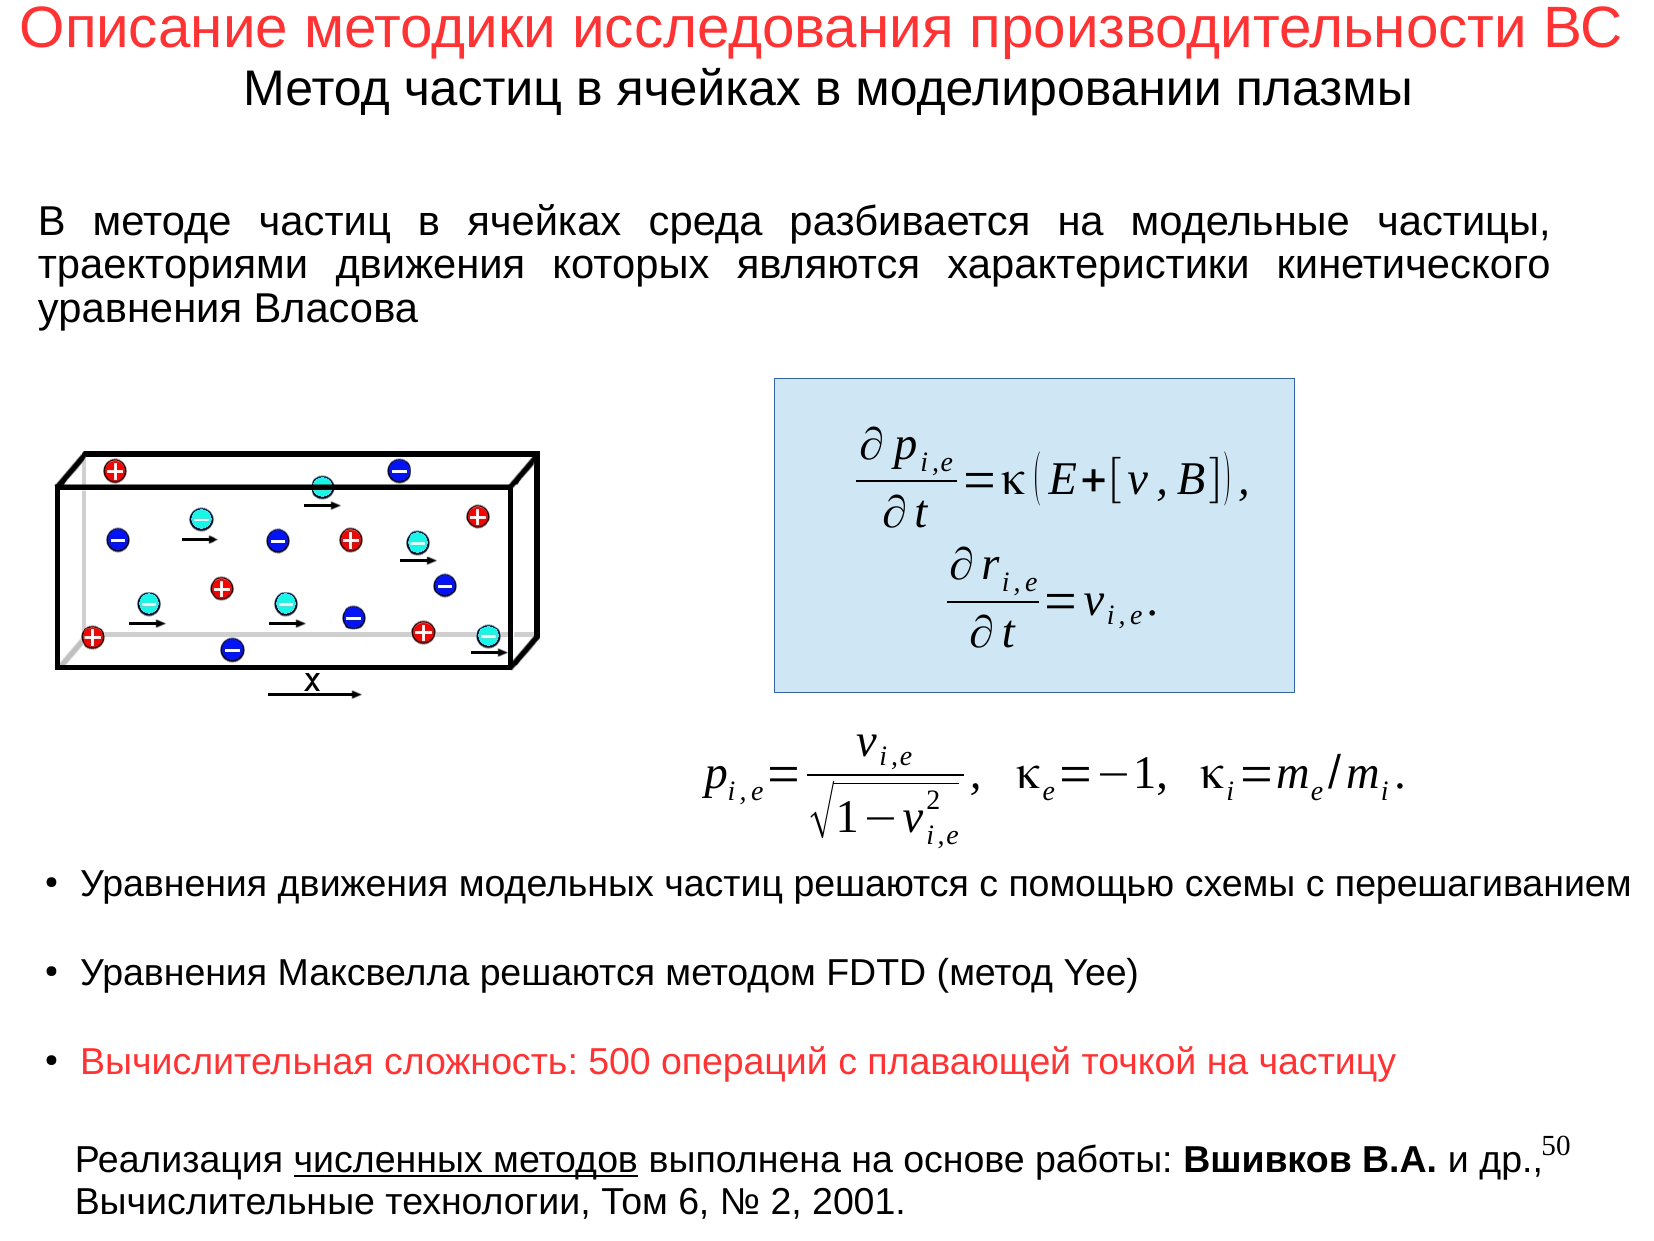

Описание методики исследования производительности ВС
 Метод частиц в ячейках в моделировании плазмы
# В методе частиц в ячейках среда разбивается на модельные частицы, траекториями движения которых являются характеристики кинетического уравнения Власова
Уравнения движения модельных частиц решаются с помощью схемы с перешагиванием
Уравнения Максвелла решаются методом FDTD (метод Yee)
Вычислительная сложность: 500 операций с плавающей точкой на частицу
50
Реализация численных методов выполнена на основе работы: Вшивков В.А. и др.,
Вычислительные технологии, Том 6, № 2, 2001.